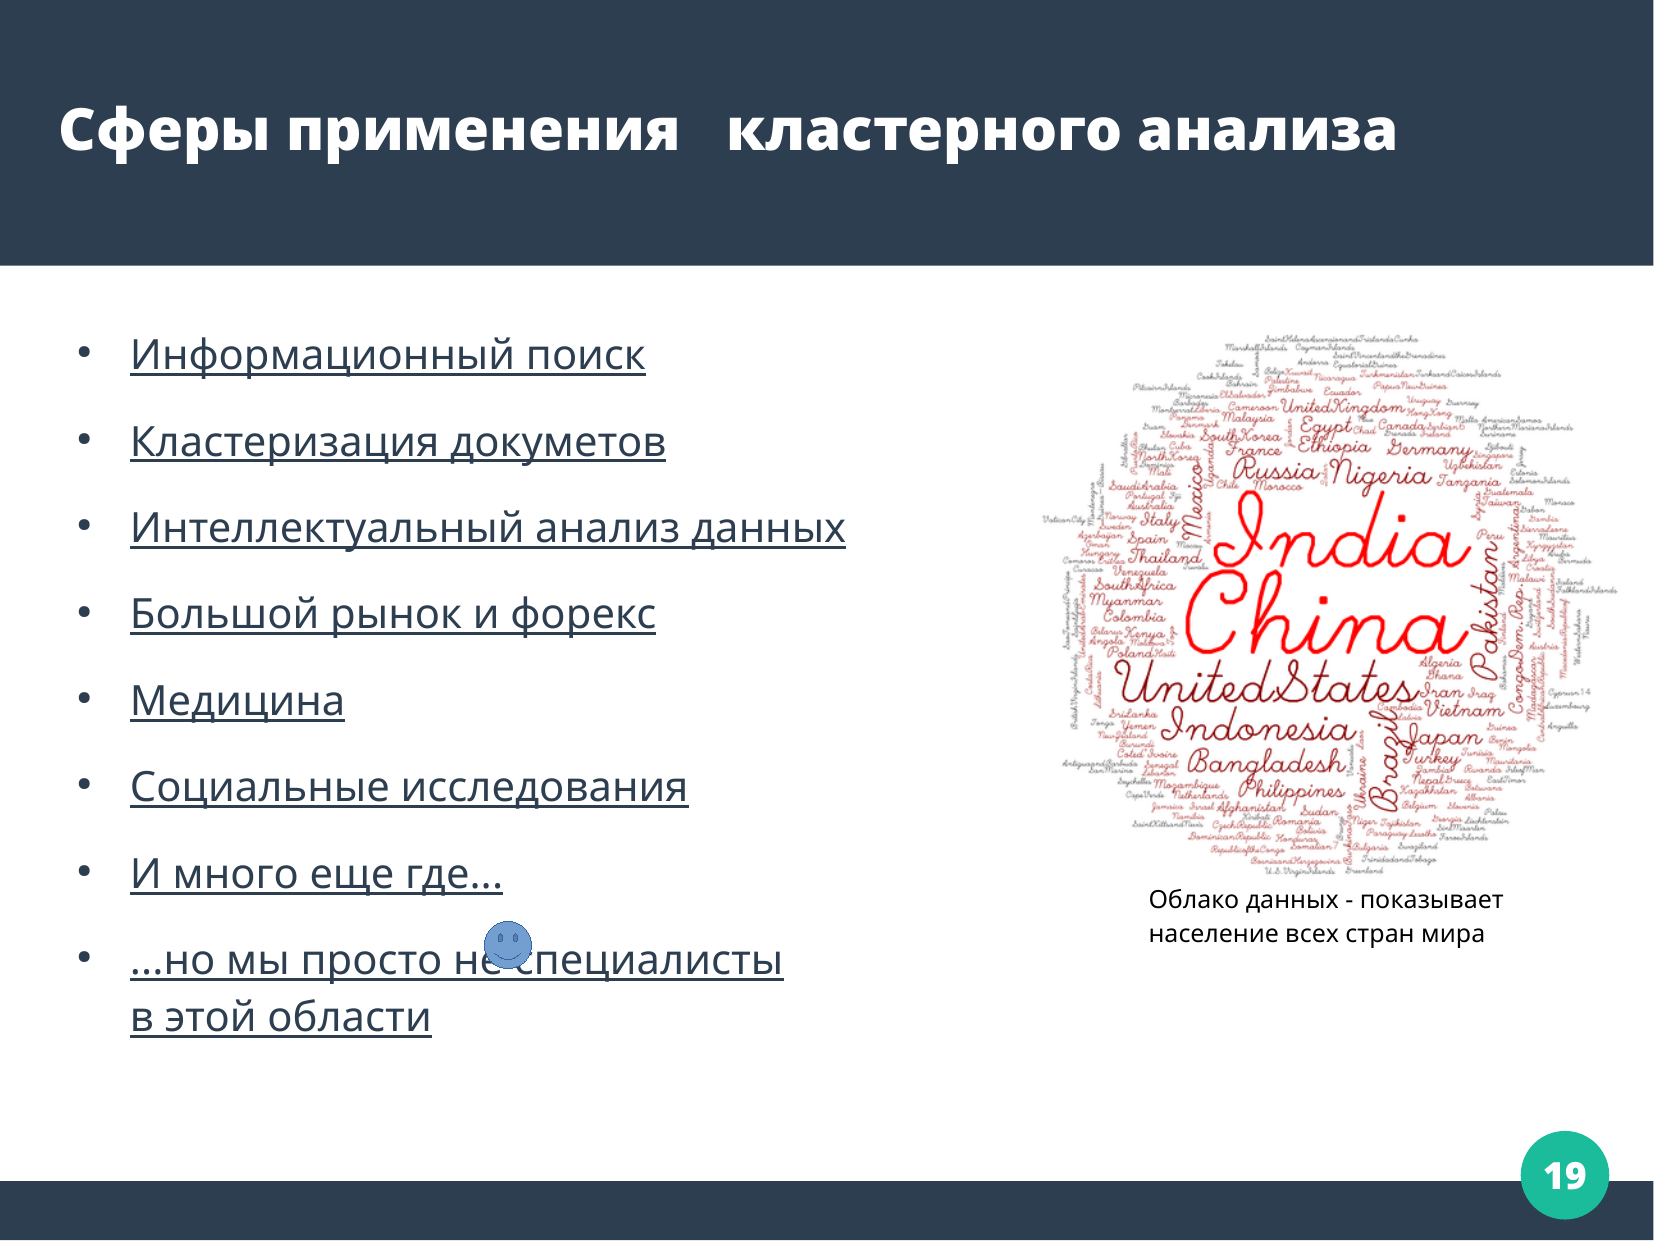

# Сферы применения кластерного анализа
Информационный поиск
Кластеризация докуметов
Интеллектуальный анализ данных
Большой рынок и форекс
Медицина
Социальные исследования
И много еще где...
...но мы просто не специалисты
в этой области
Облако данных - показывает население всех стран мира
19